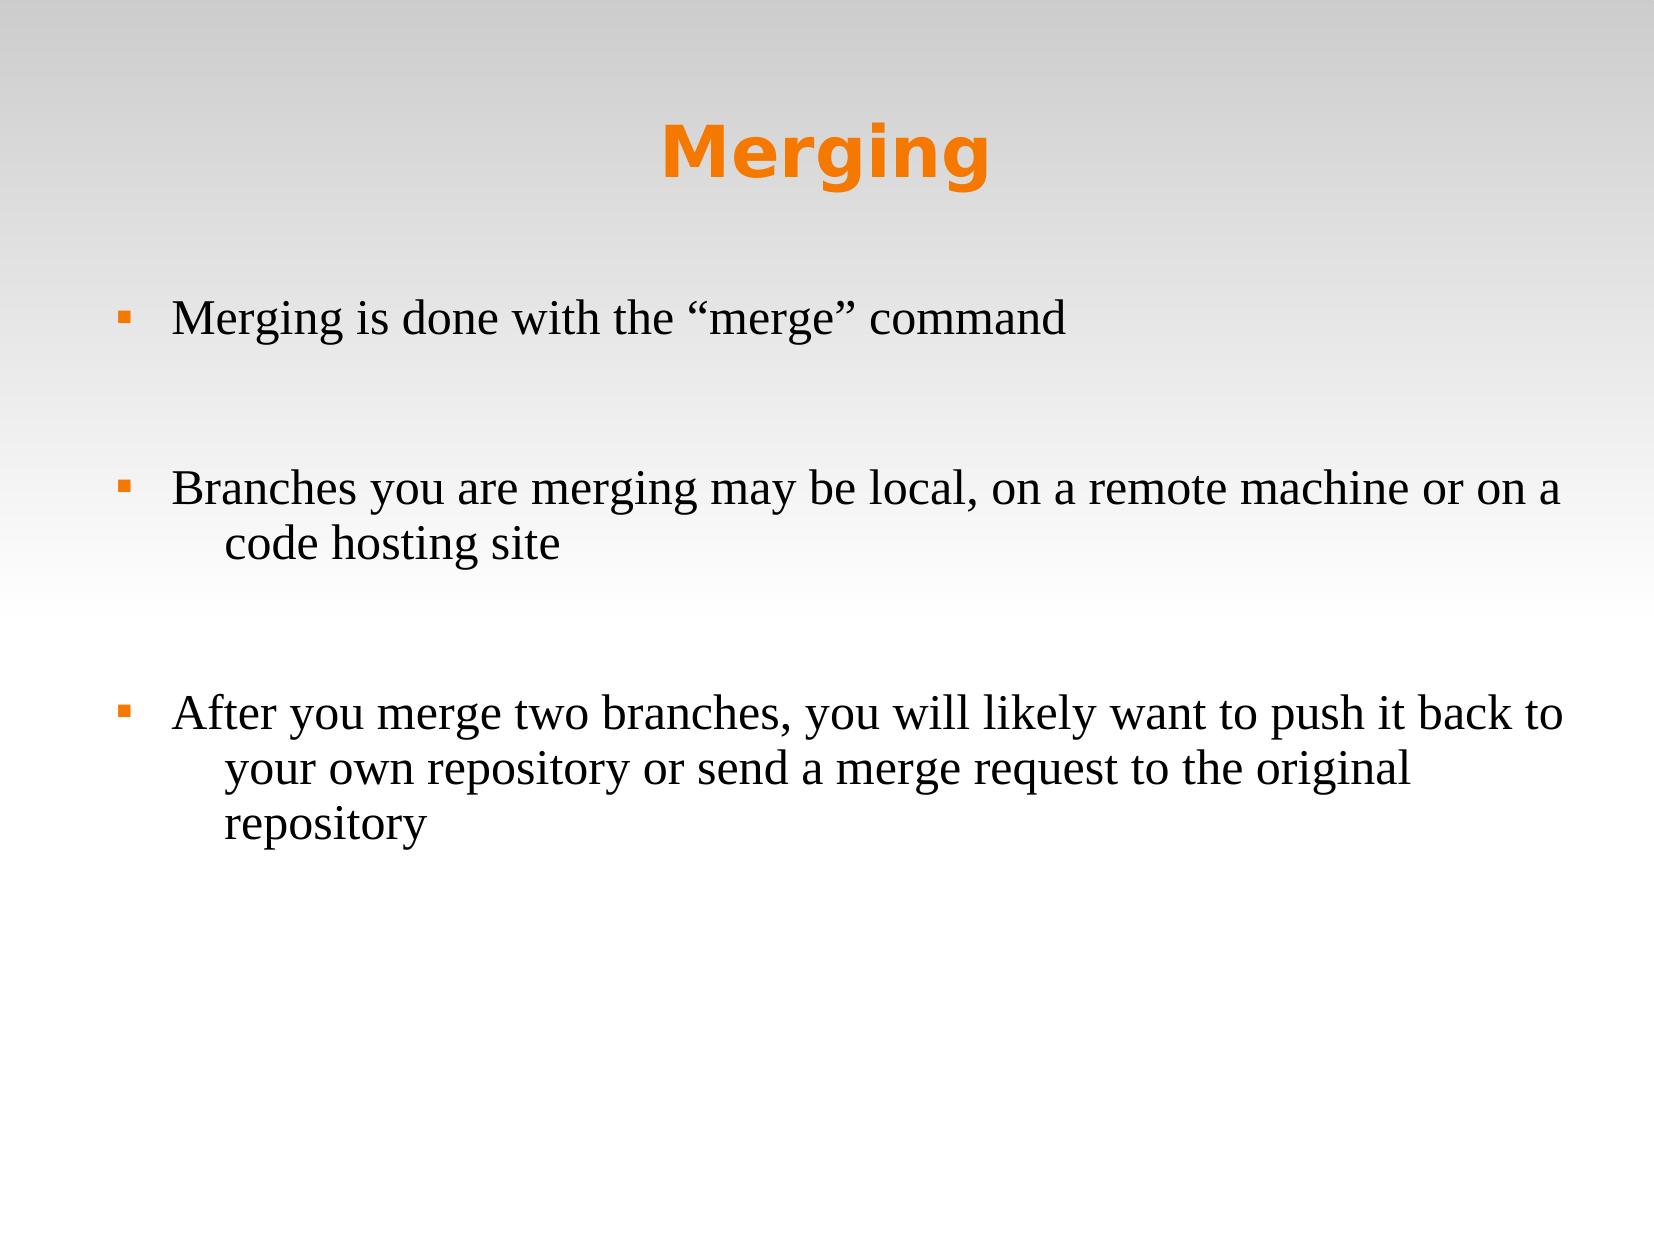

# Merging
Merging is done with the “merge” command
Branches you are merging may be local, on a remote machine or on a code hosting site
After you merge two branches, you will likely want to push it back to your own repository or send a merge request to the original repository